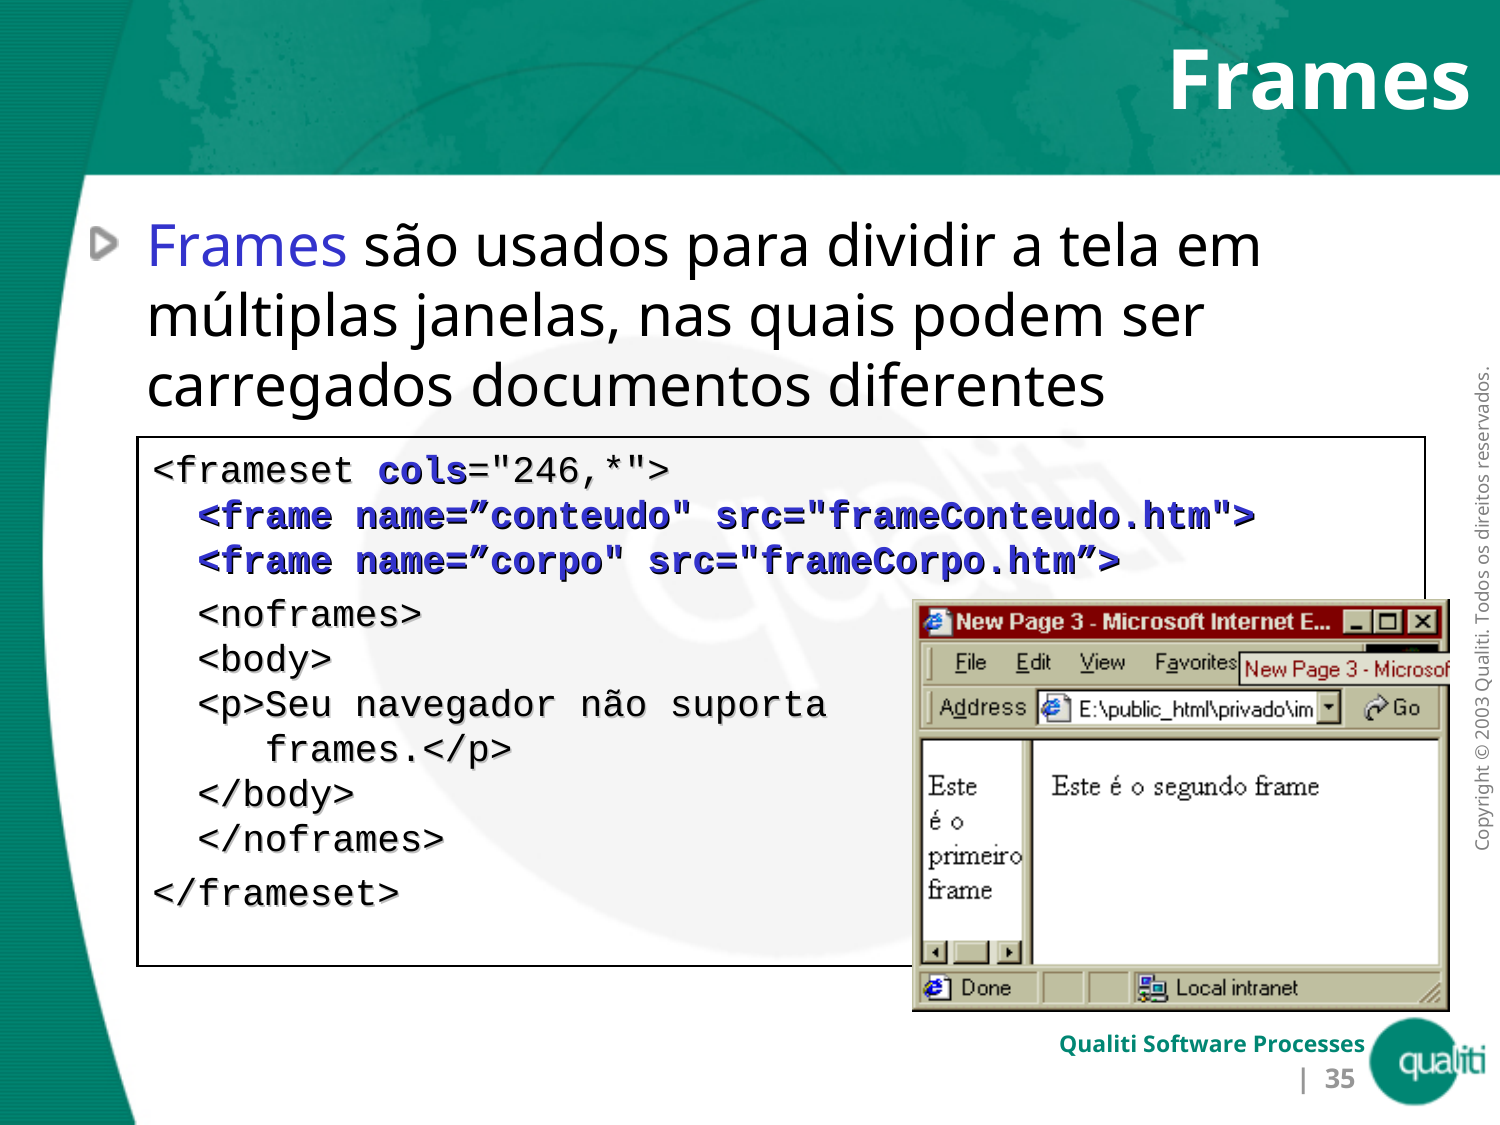

# Frames
Frames são usados para dividir a tela em múltiplas janelas, nas quais podem ser carregados documentos diferentes
<frameset cols="246,*">
 <frame name=”conteudo" src="frameConteudo.htm">
 <frame name=”corpo" src="frameCorpo.htm”>
 <noframes>
 <body>
 <p>Seu navegador não suporta
 frames.</p>
 </body>
 </noframes>
</frameset>